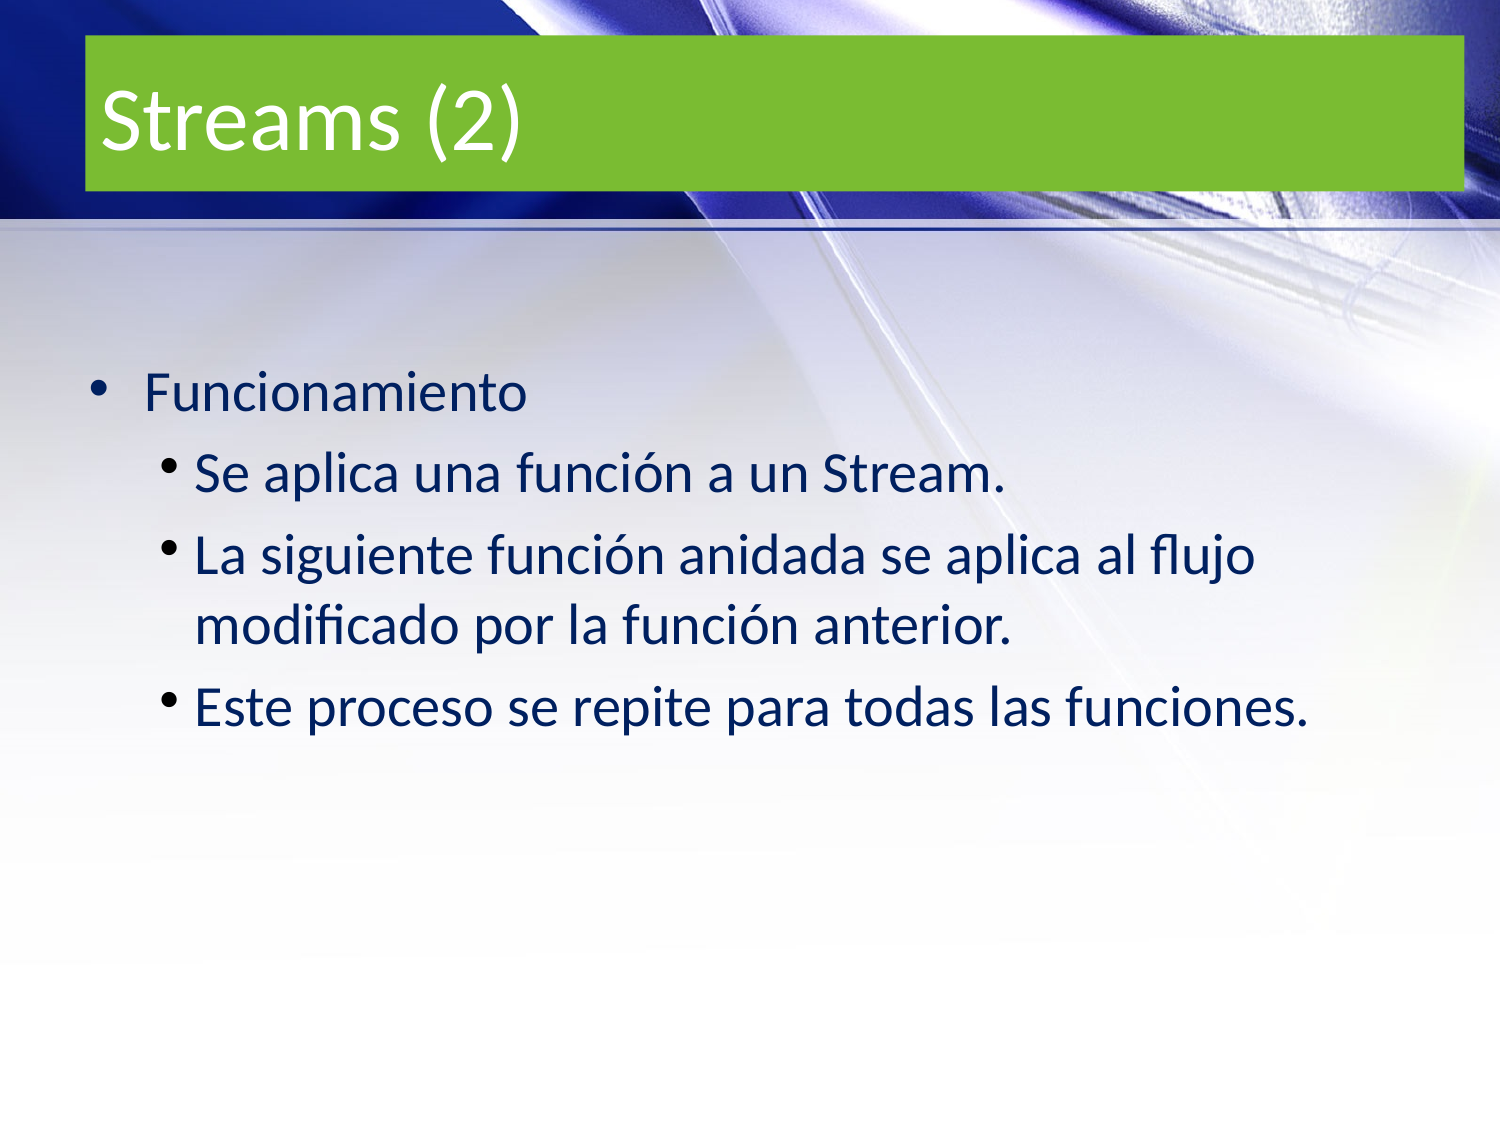

Streams (2)
Funcionamiento
Se aplica una función a un Stream.
La siguiente función anidada se aplica al flujo modificado por la función anterior.
Este proceso se repite para todas las funciones.